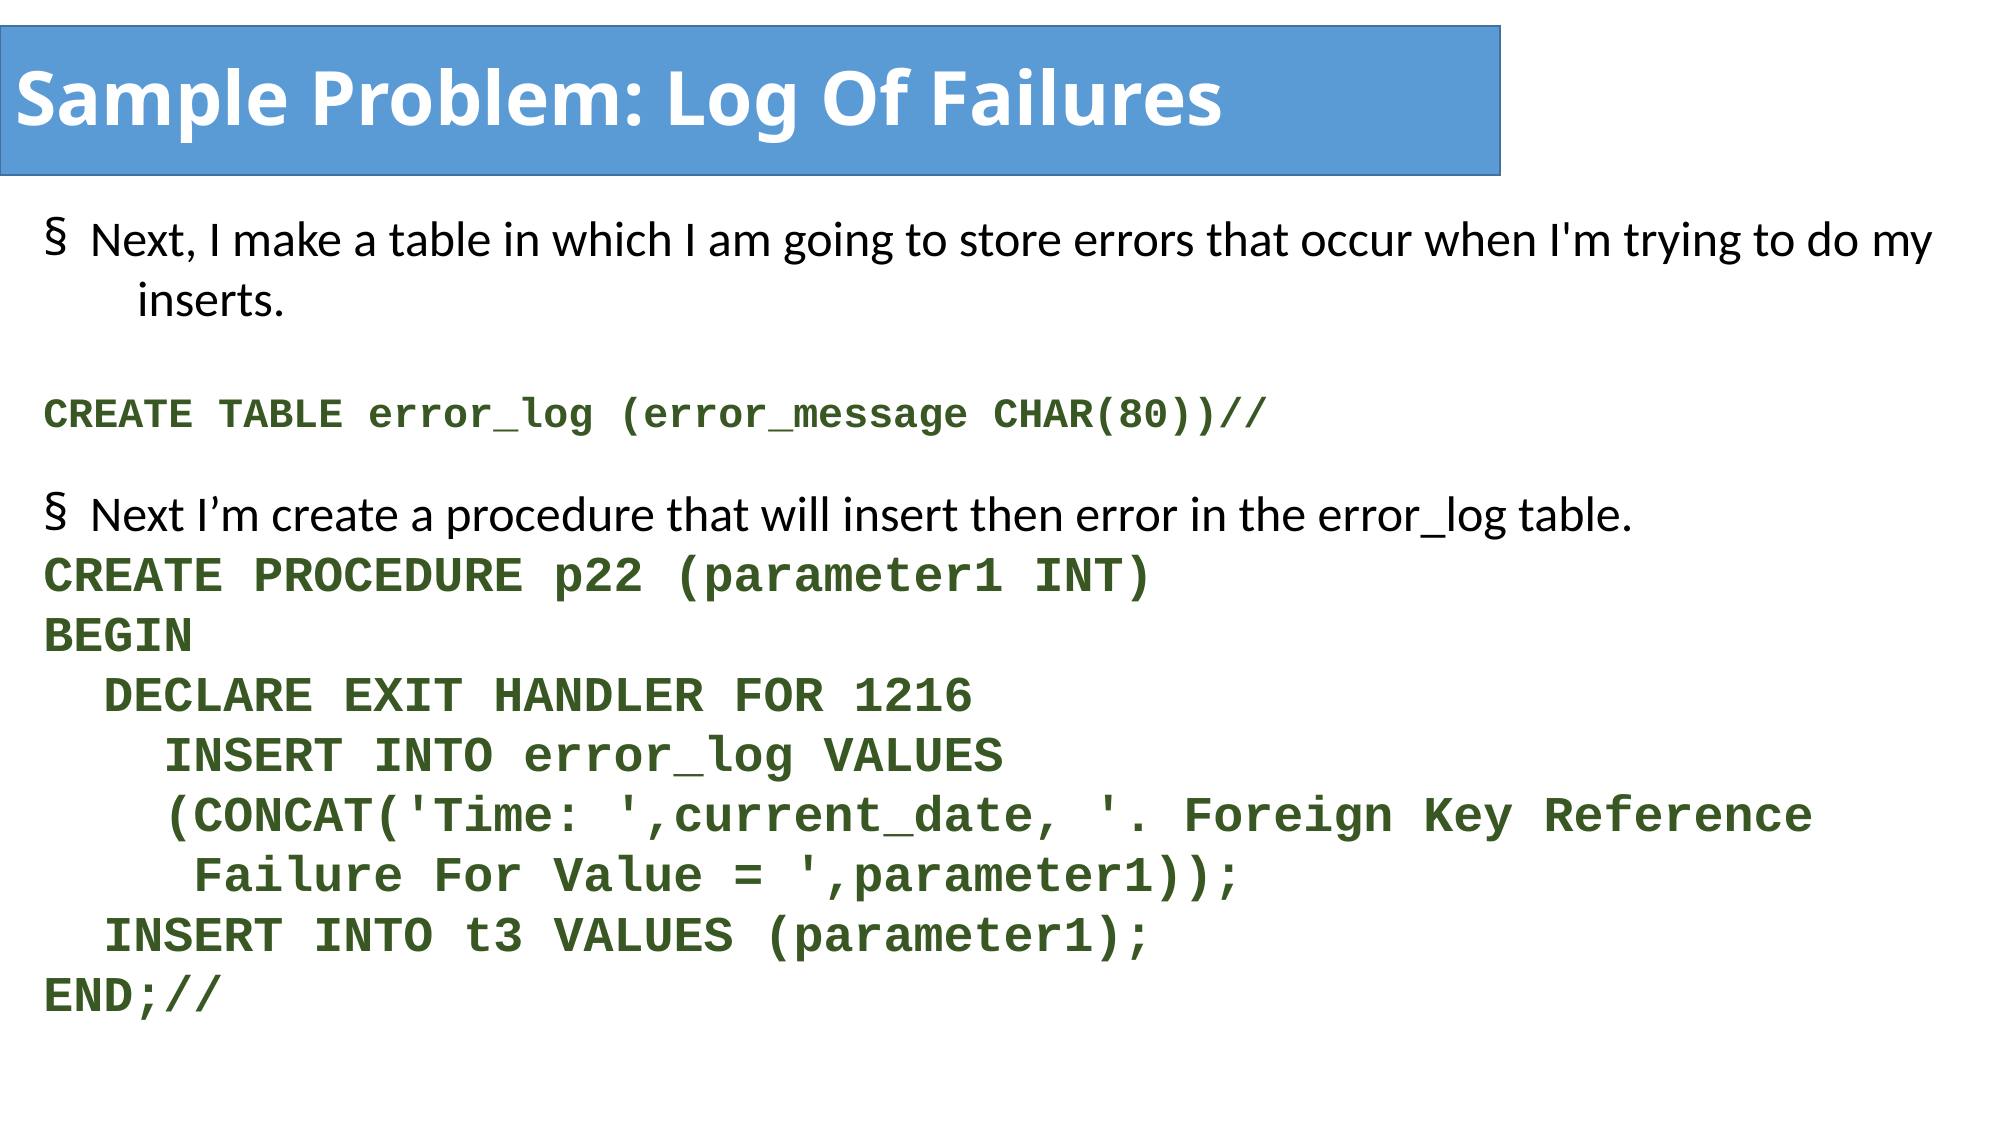

# Sample Problem: Log Of Failures
Next, I make a table in which I am going to store errors that occur when I'm trying to do my inserts.
CREATE TABLE error_log (error_message CHAR(80))//
Next I’m create a procedure that will insert then error in the error_log table.
CREATE PROCEDURE p22 (parameter1 INT)
BEGIN
 DECLARE EXIT HANDLER FOR 1216
 INSERT INTO error_log VALUES
 (CONCAT('Time: ',current_date, '. Foreign Key Reference
 Failure For Value = ',parameter1));
 INSERT INTO t3 VALUES (parameter1);
END;//